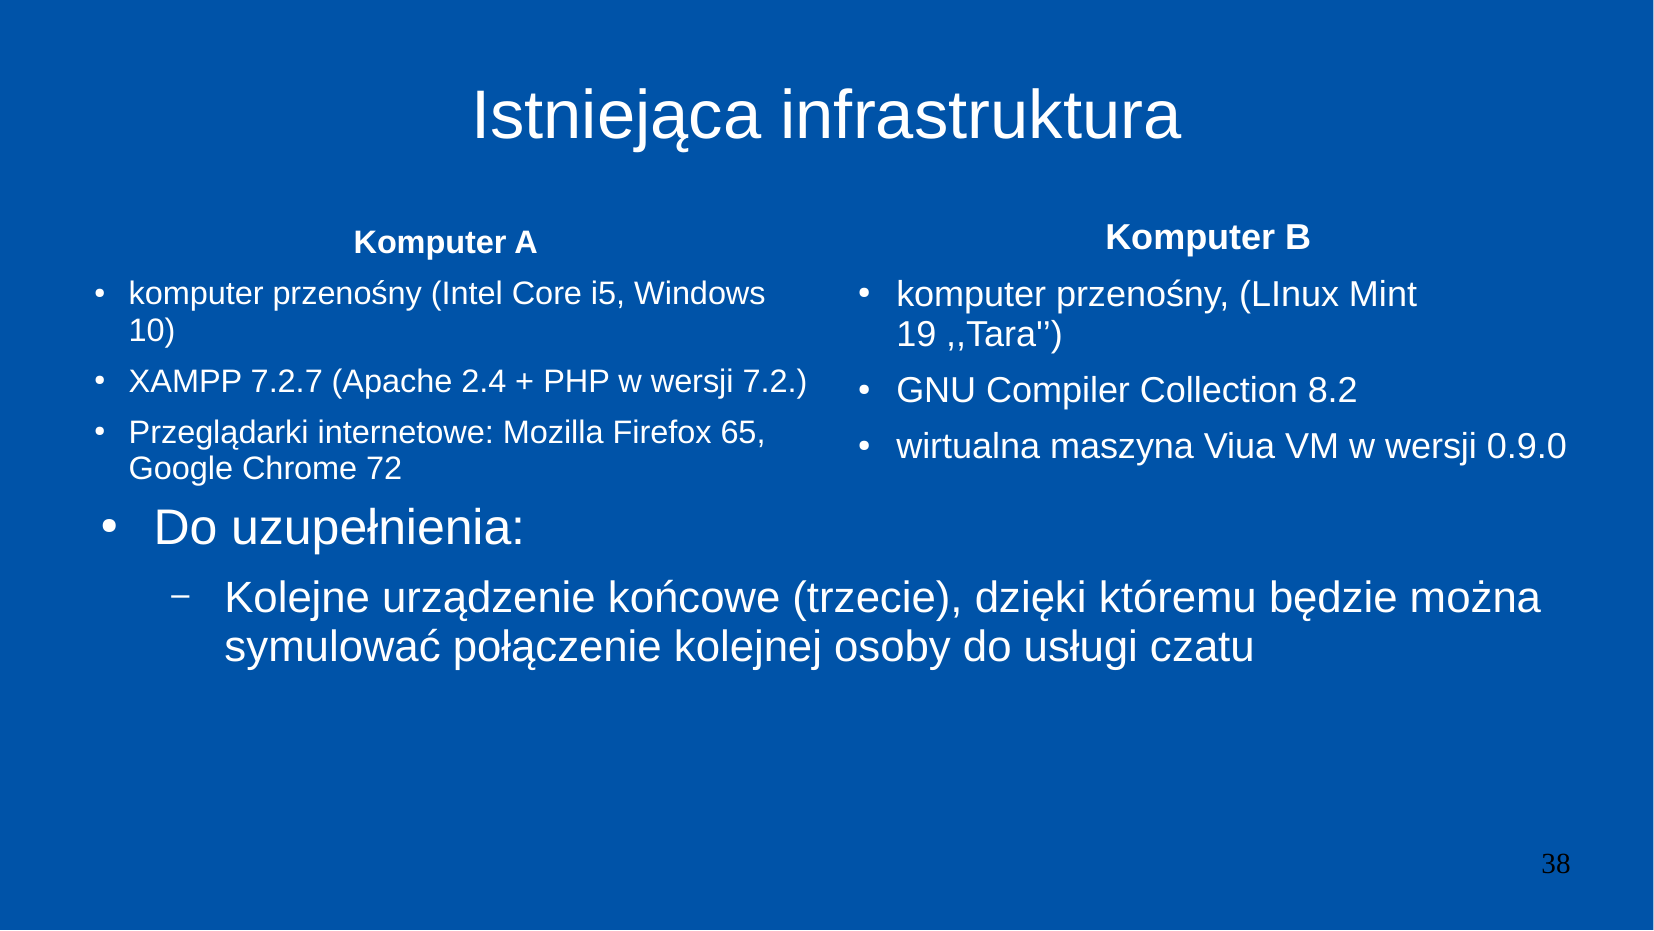

# Istniejąca infrastruktura
Komputer B
komputer przenośny, (LInux Mint 19 ,,Tara'’)
GNU Compiler Collection 8.2
wirtualna maszyna Viua VM w wersji 0.9.0
Komputer A
komputer przenośny (Intel Core i5, Windows 10)
XAMPP 7.2.7 (Apache 2.4 + PHP w wersji 7.2.)
Przeglądarki internetowe: Mozilla Firefox 65, Google Chrome 72
Do uzupełnienia:
Kolejne urządzenie końcowe (trzecie), dzięki któremu będzie można symulować połączenie kolejnej osoby do usługi czatu
38